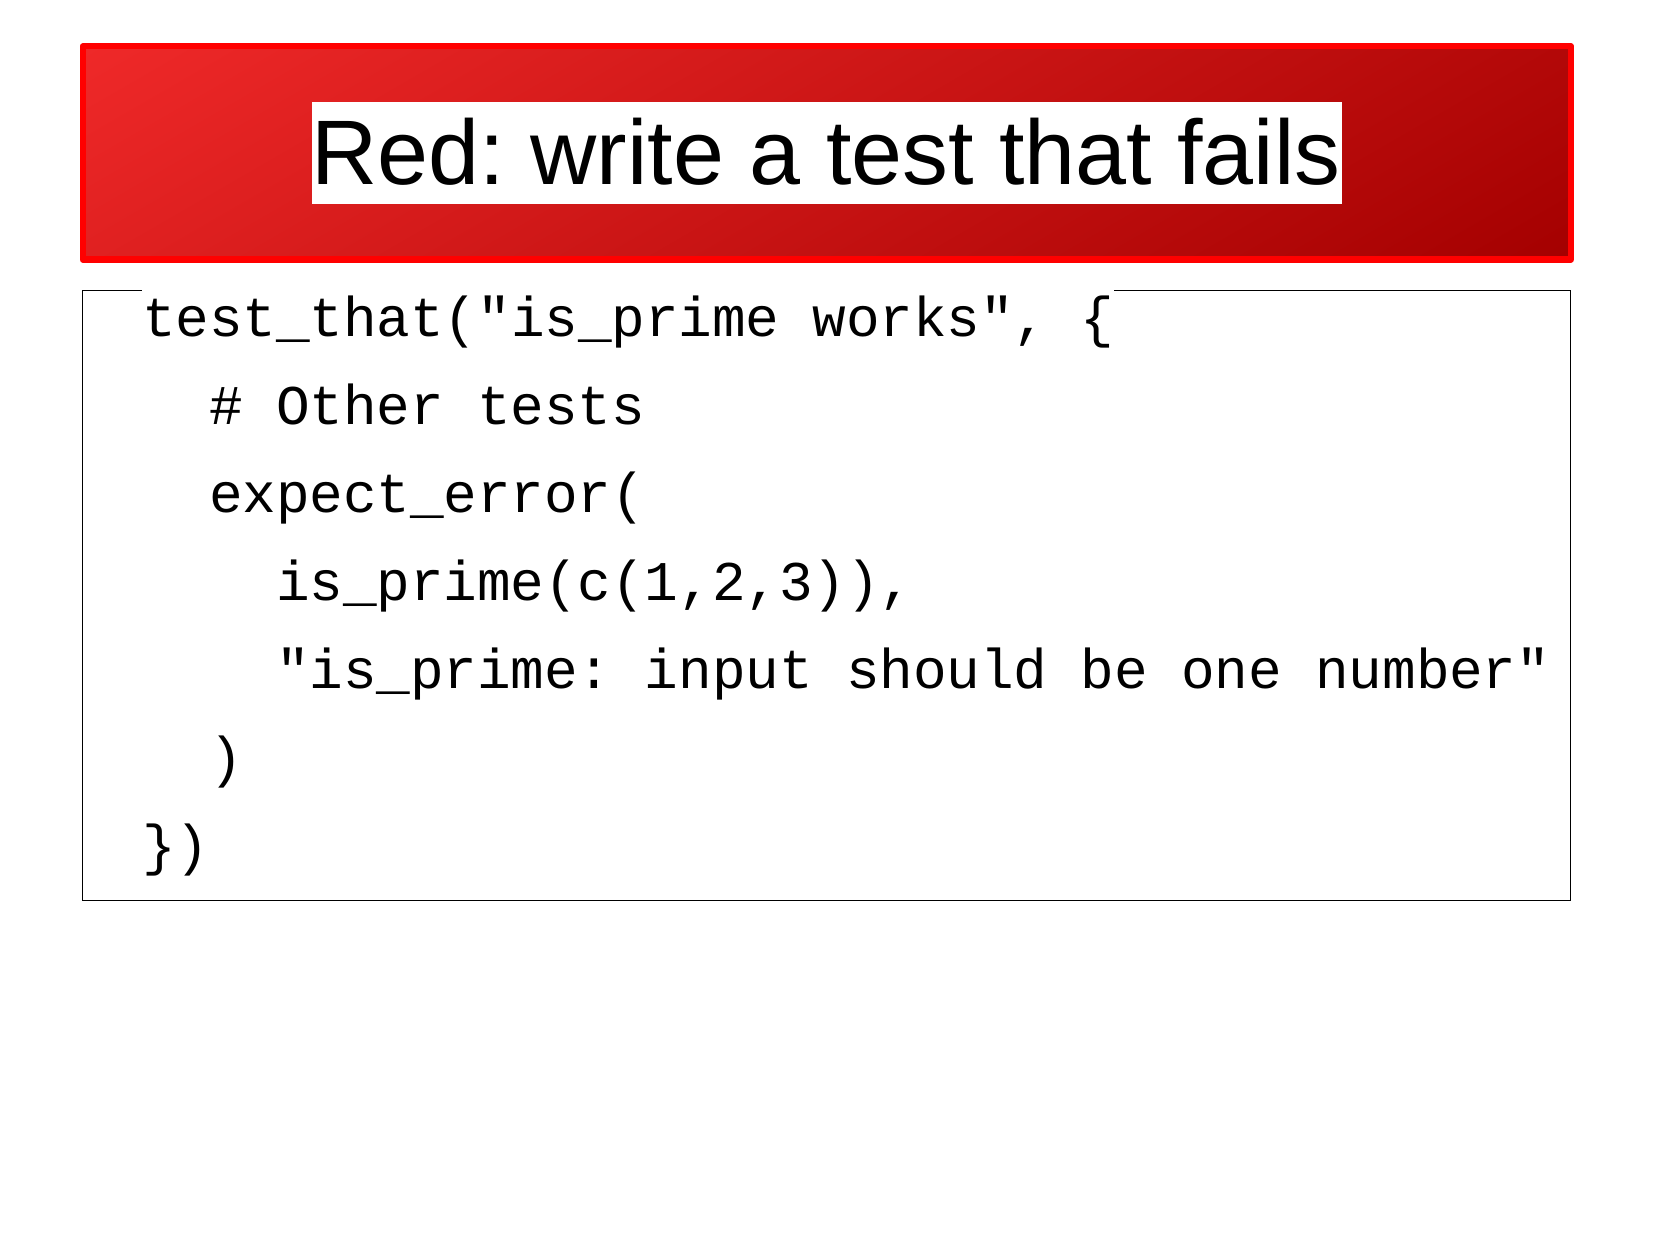

Red: write a test that fails
#
test_that("is_prime works", {
 # Other tests
 expect_error(
 is_prime(c(1,2,3)),
 "is_prime: input should be one number"
 )
})